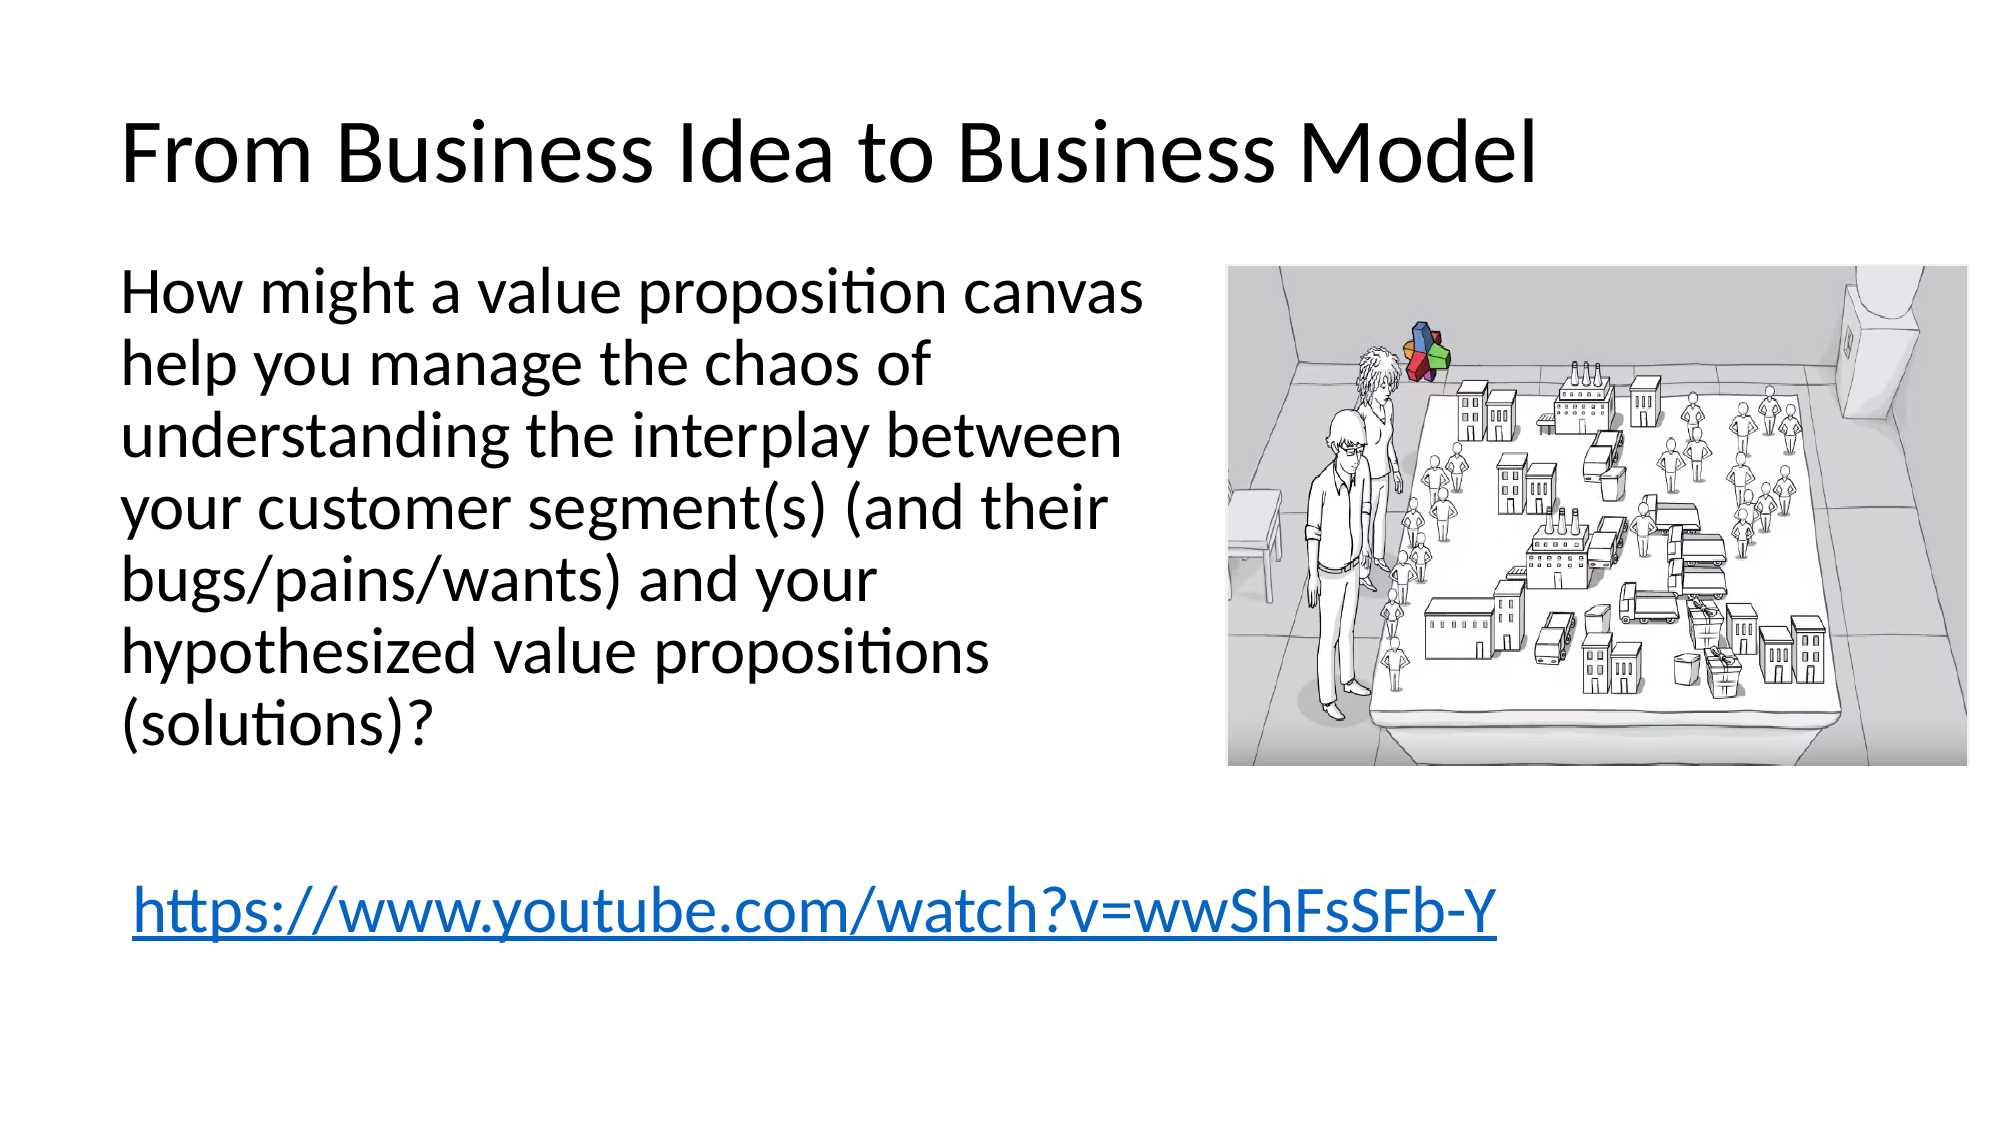

# From Business Idea to Business Model
How might a value proposition canvas help you manage the chaos of understanding the interplay between your customer segment(s) (and their bugs/pains/wants) and your hypothesized value propositions (solutions)?
https://www.youtube.com/watch?v=wwShFsSFb-Y